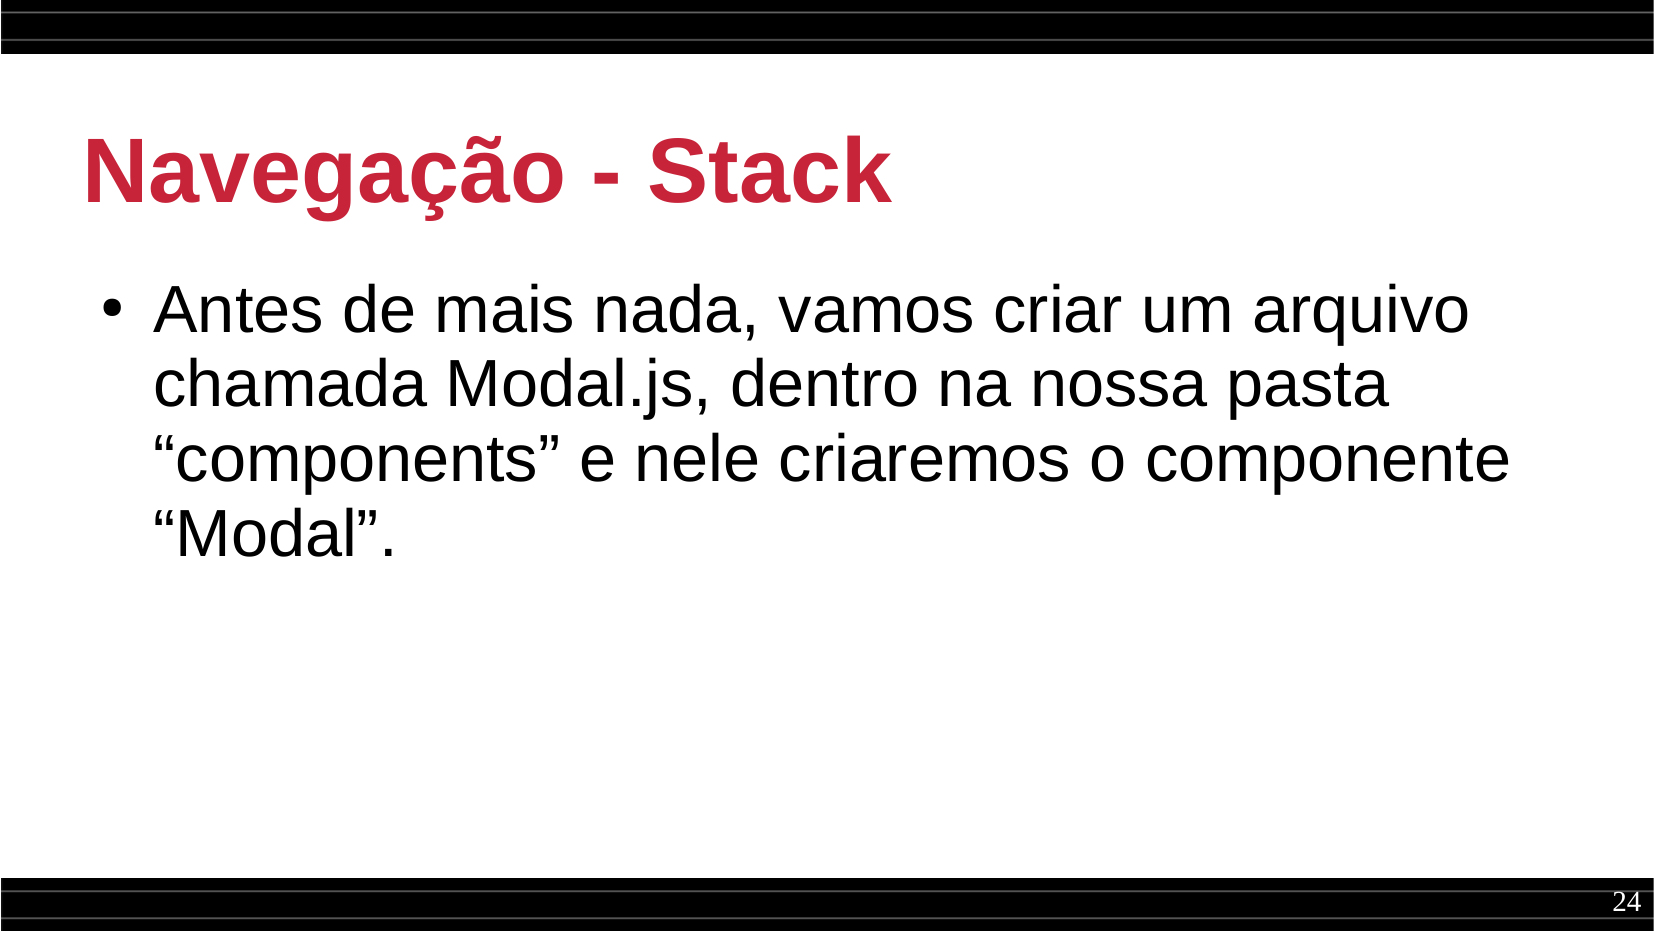

# Navegação - Stack
Antes de mais nada, vamos criar um arquivo chamada Modal.js, dentro na nossa pasta “components” e nele criaremos o componente “Modal”.